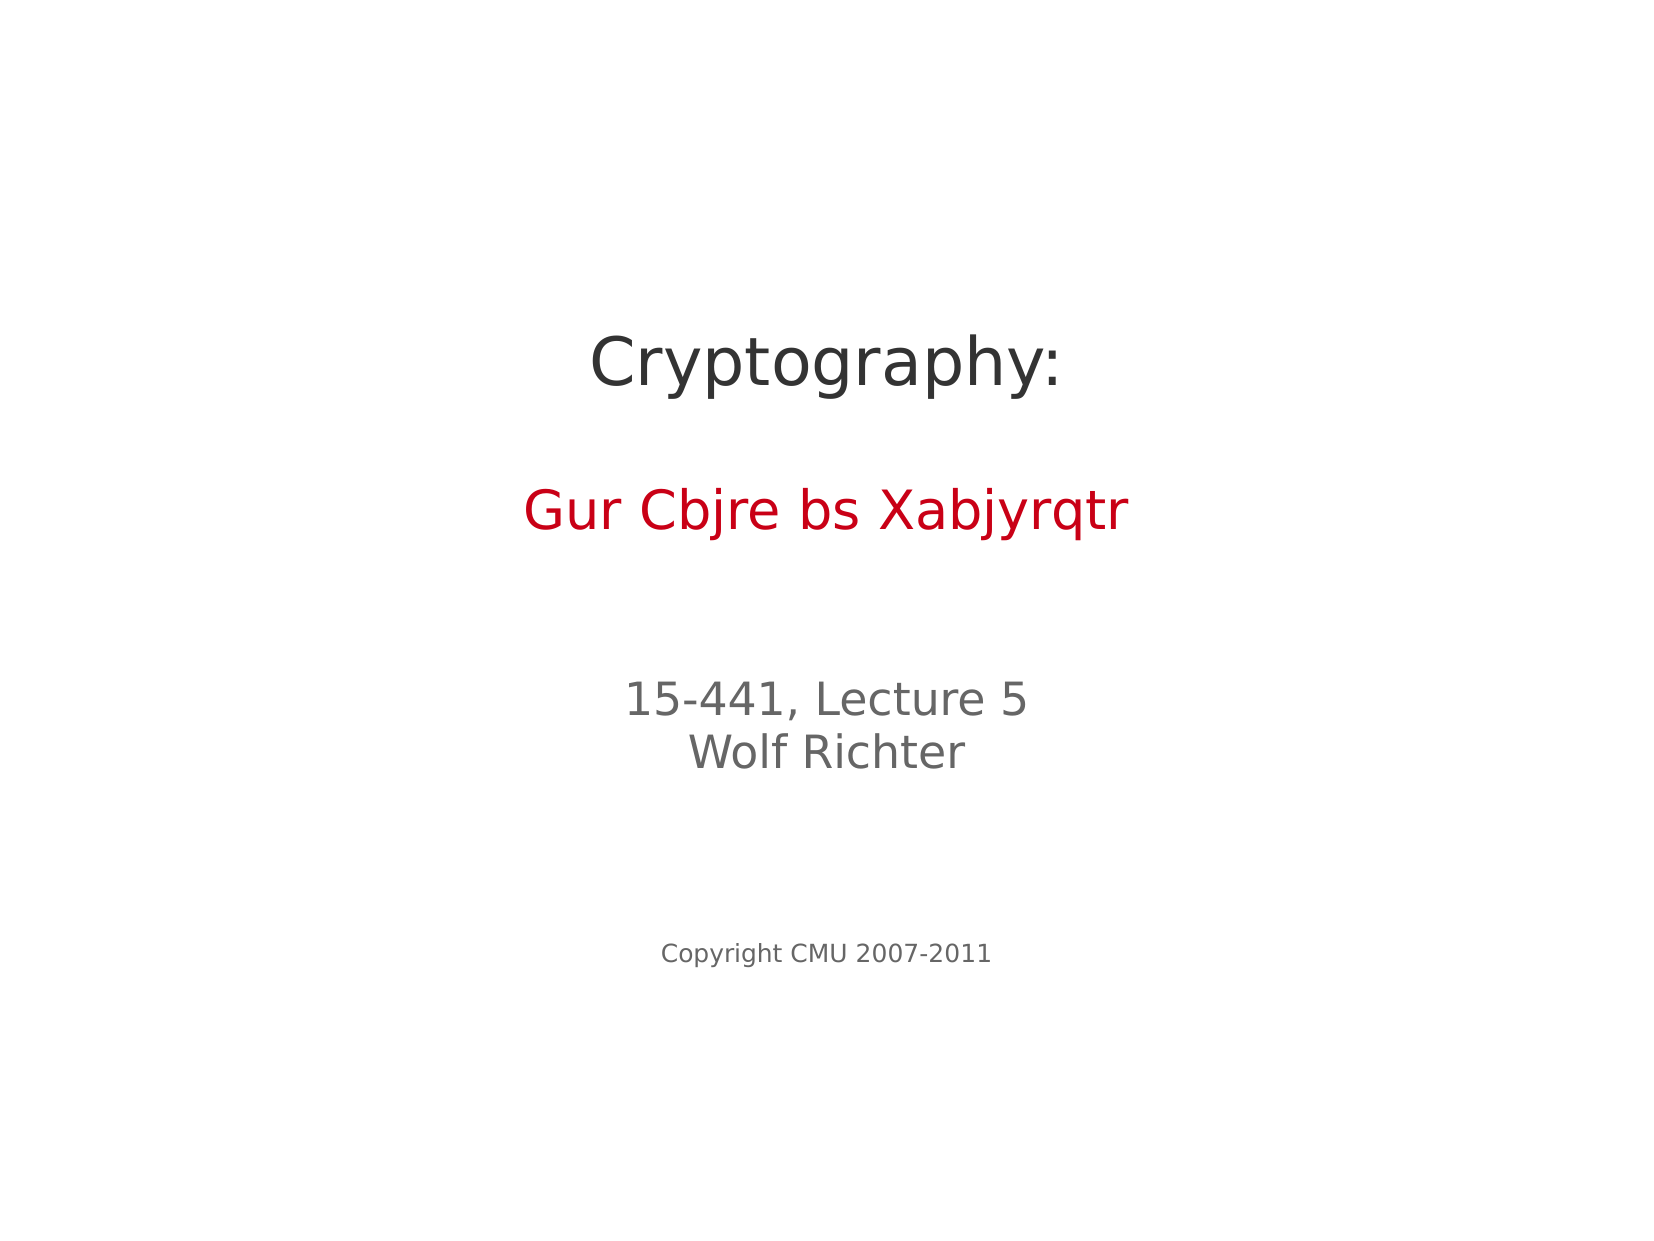

# Cryptography:
Gur Cbjre bs Xabjyrqtr
15-441, Lecture 5
Wolf Richter
Copyright CMU 2007-2011